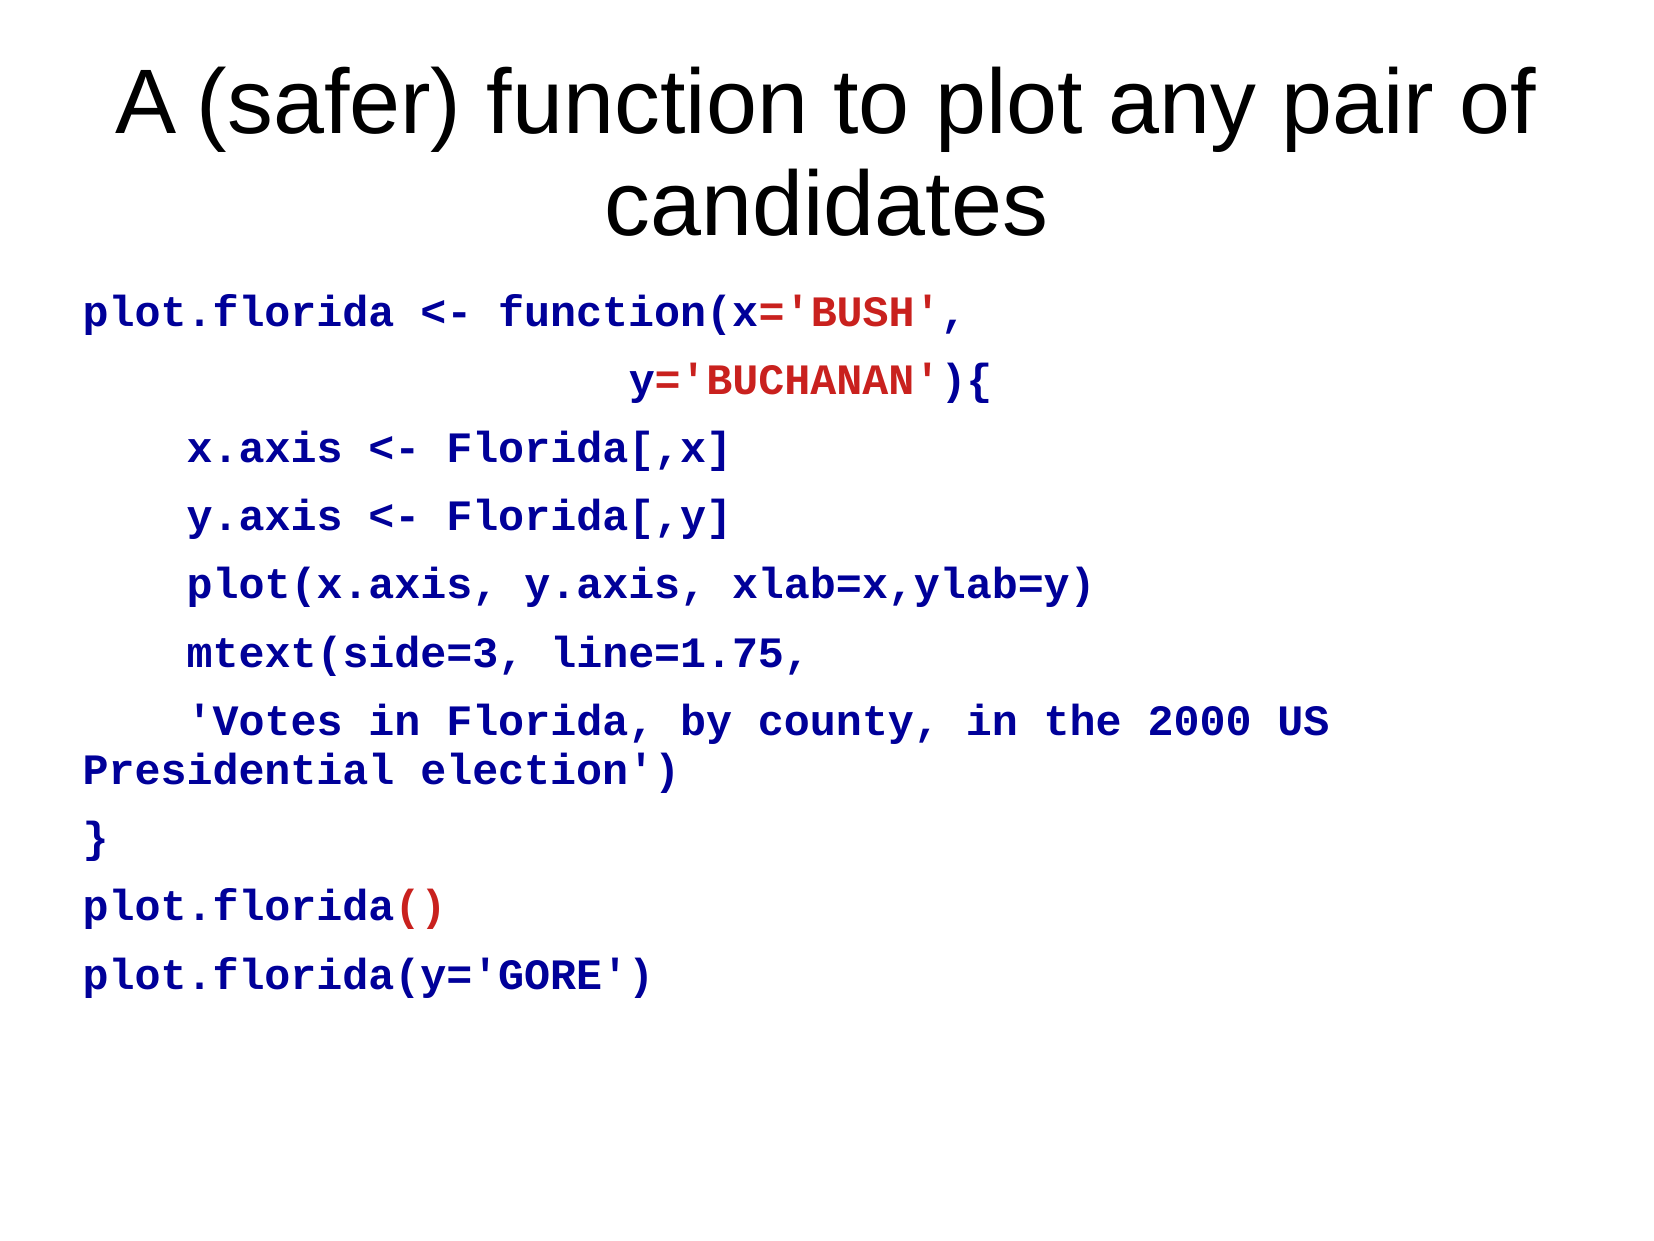

# A (safer) function to plot any pair of candidates
plot.florida <- function(x='BUSH',
 y='BUCHANAN'){
 x.axis <- Florida[,x]
 y.axis <- Florida[,y]
 plot(x.axis, y.axis, xlab=x,ylab=y)
 mtext(side=3, line=1.75,
 'Votes in Florida, by county, in the 2000 US Presidential election')
}
plot.florida()
plot.florida(y='GORE')